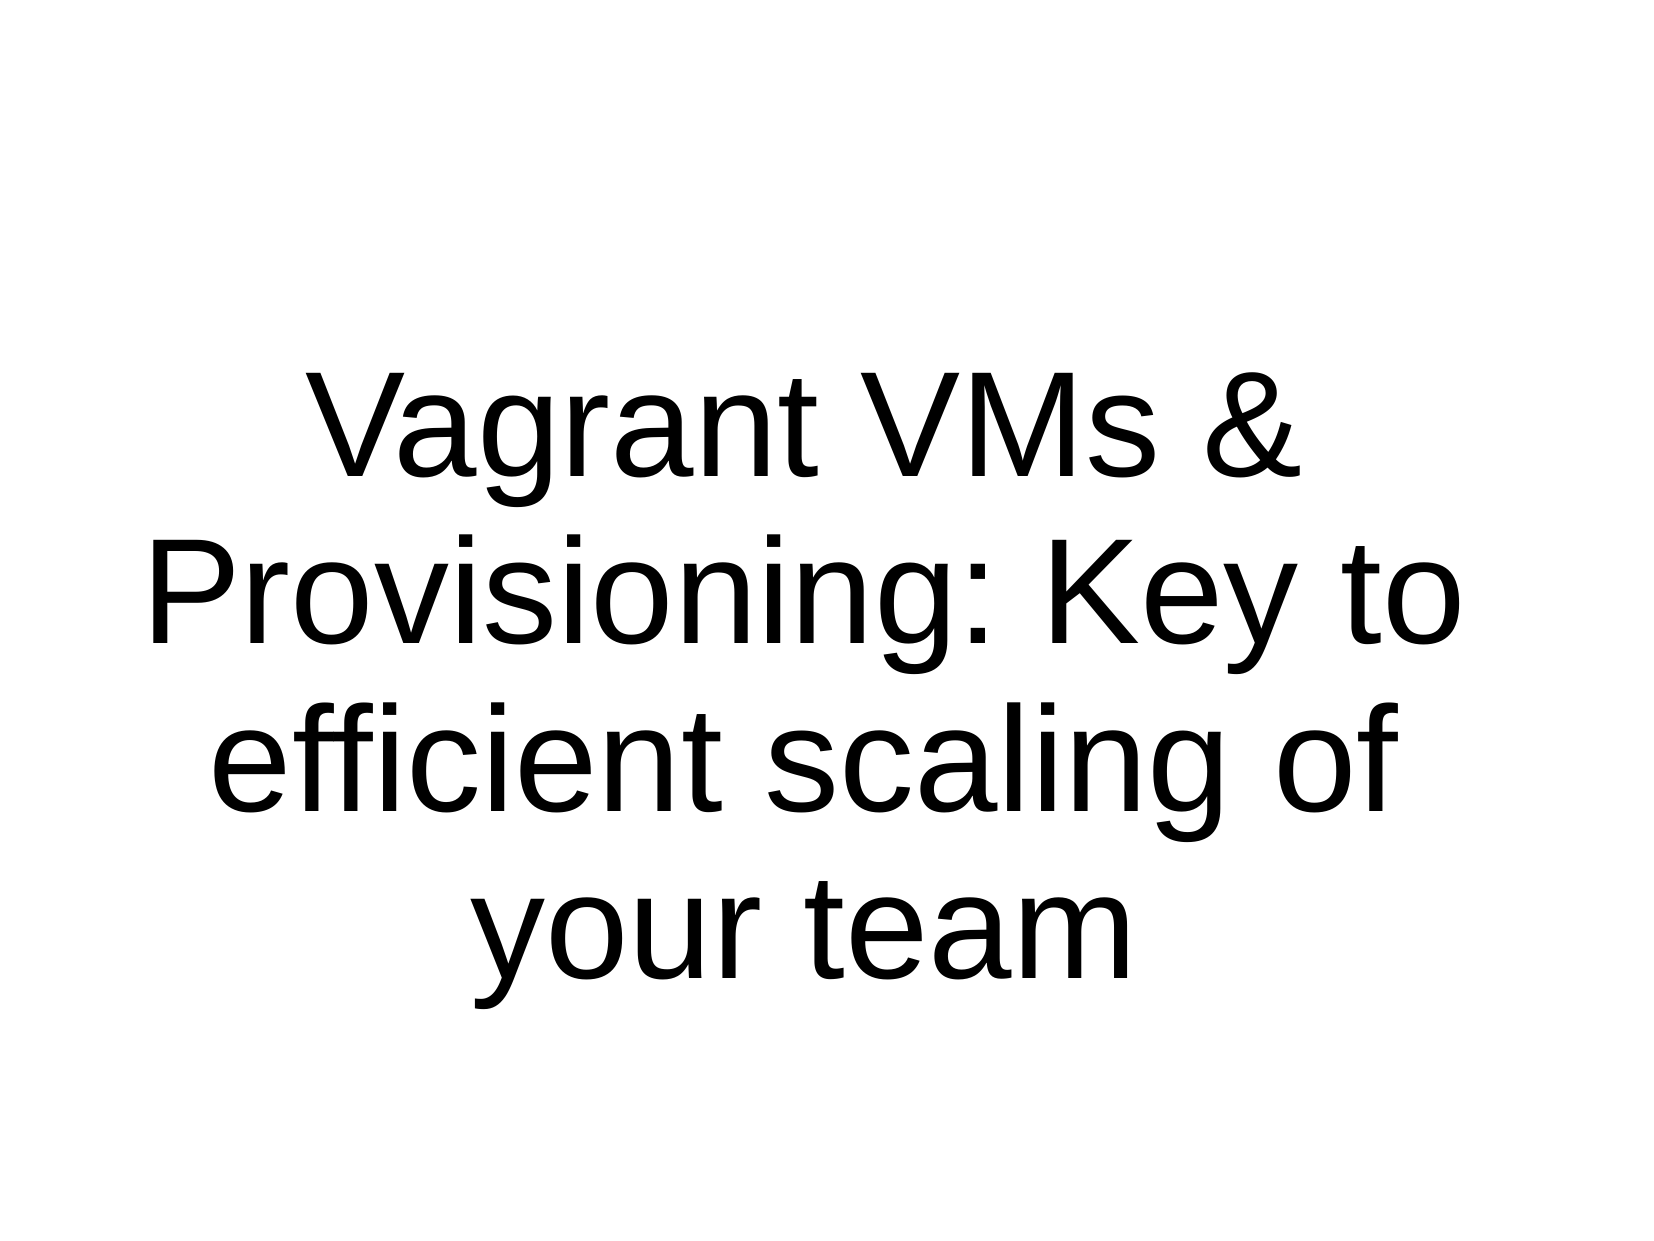

#
Vagrant VMs & Provisioning: Key to efficient scaling of your team